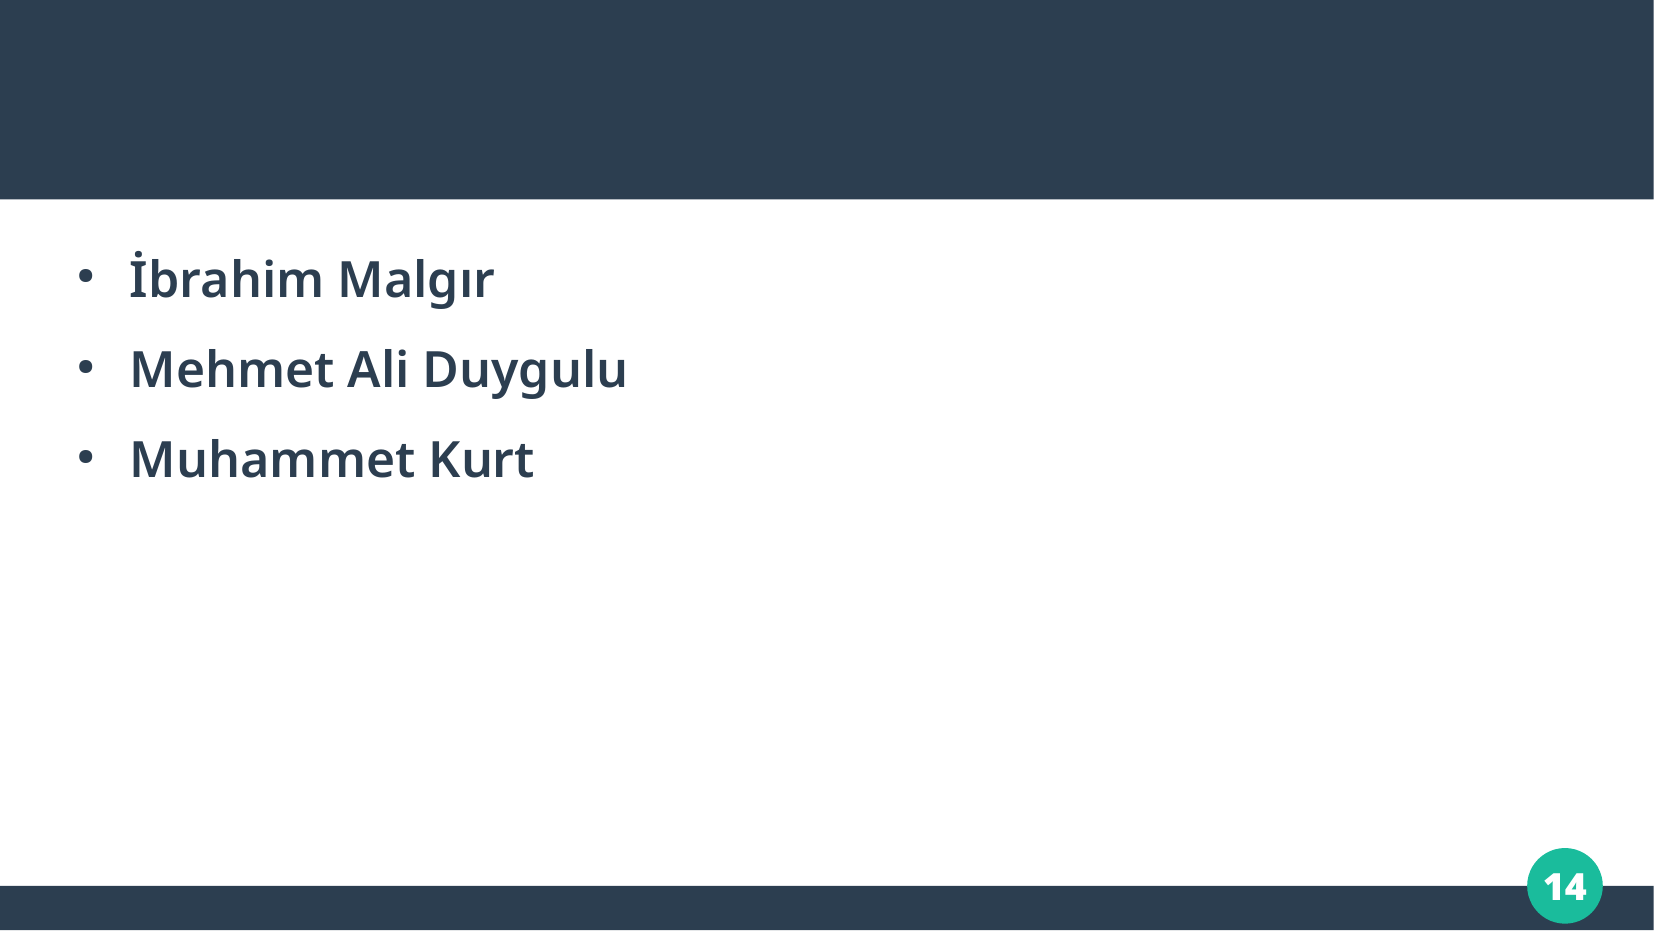

#
İbrahim Malgır
Mehmet Ali Duygulu
Muhammet Kurt